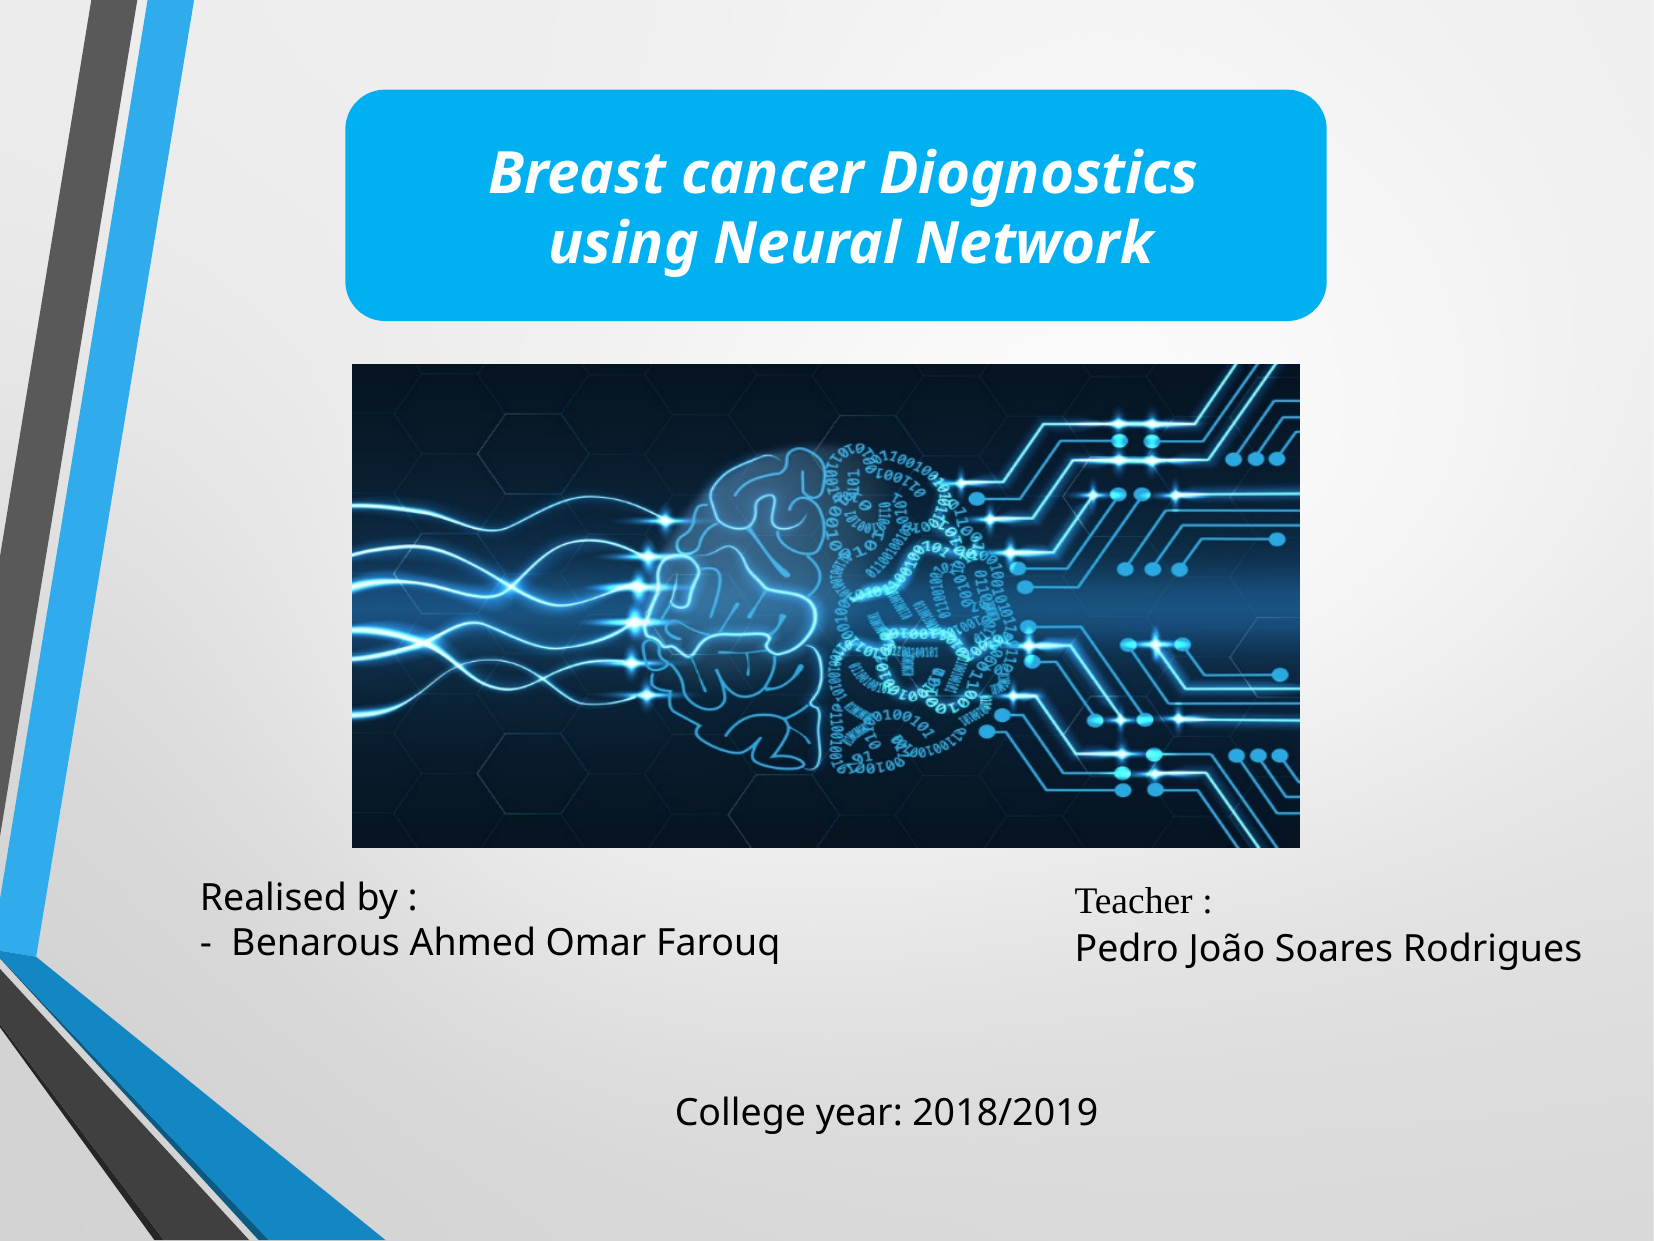

Breast cancer Diognostics
 using Neural Network
Realised by :
- Benarous Ahmed Omar Farouq
Teacher :
Pedro João Soares Rodrigues
College year: 2018/2019